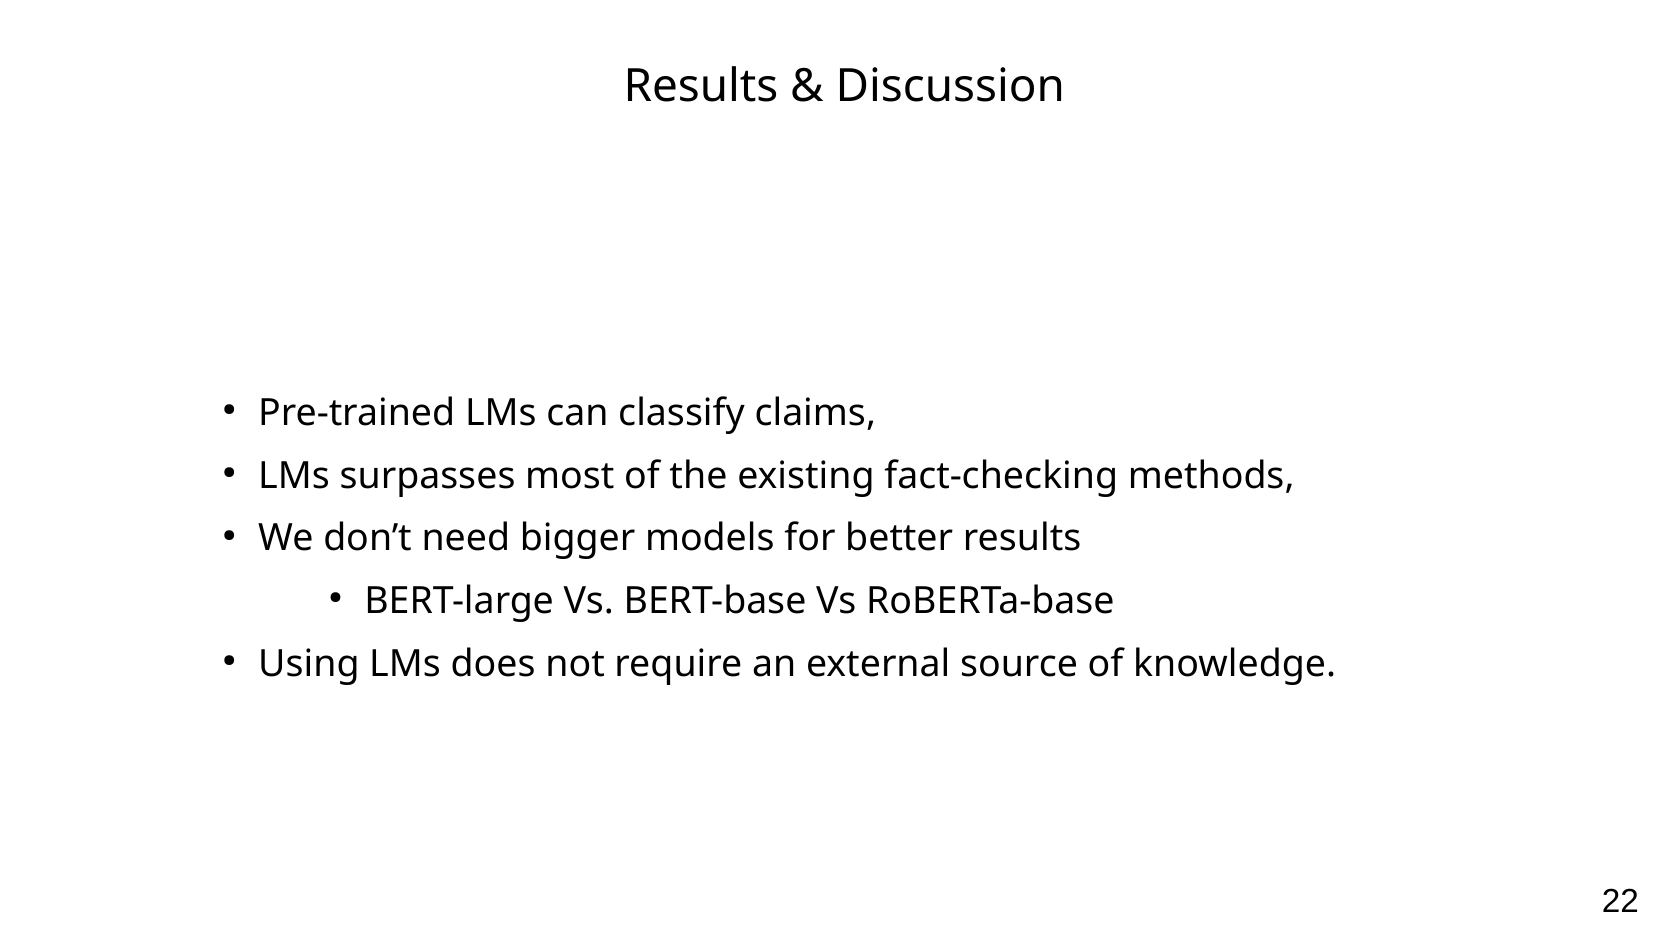

Results & Discussion
Pre-trained LMs can classify claims,
LMs surpasses most of the existing fact-checking methods,
We don’t need bigger models for better results
BERT-large Vs. BERT-base Vs RoBERTa-base
Using LMs does not require an external source of knowledge.